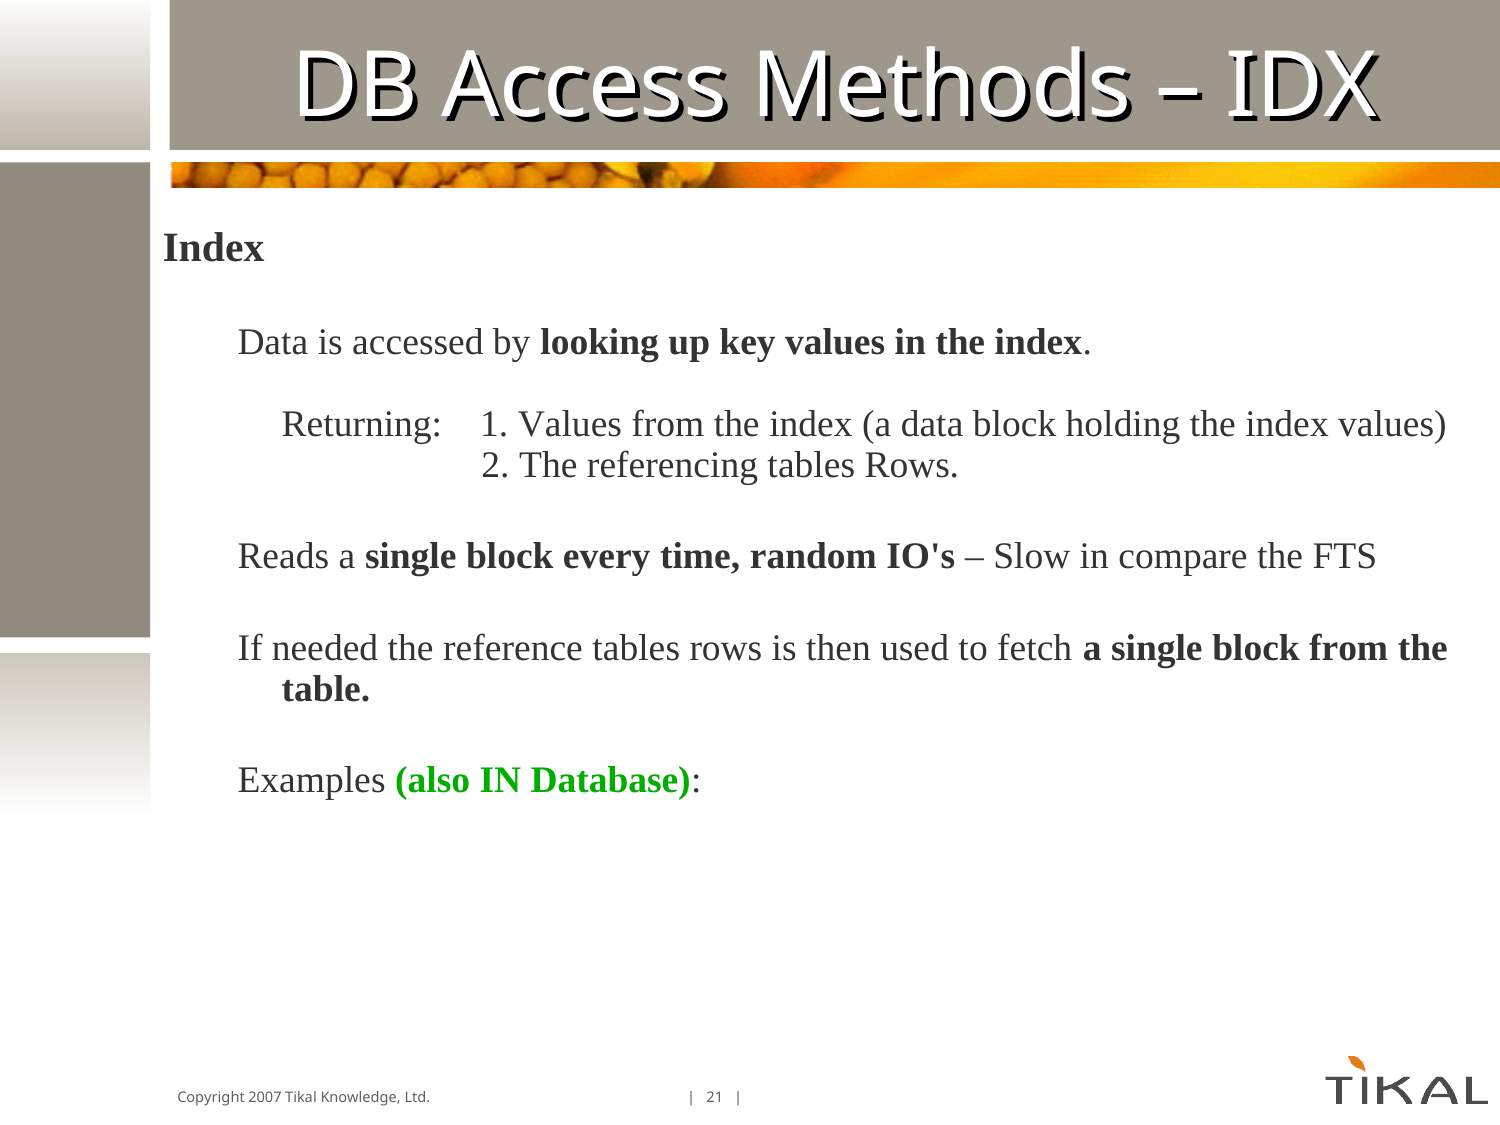

# DB Access Methods – IDX
Index
Data is accessed by looking up key values in the index.
Returning: 1. Values from the index (a data block holding the index values)
			 2. The referencing tables Rows.
Reads a single block every time, random IO's – Slow in compare the FTS
If needed the reference tables rows is then used to fetch a single block from the table.
Examples (also IN Database):